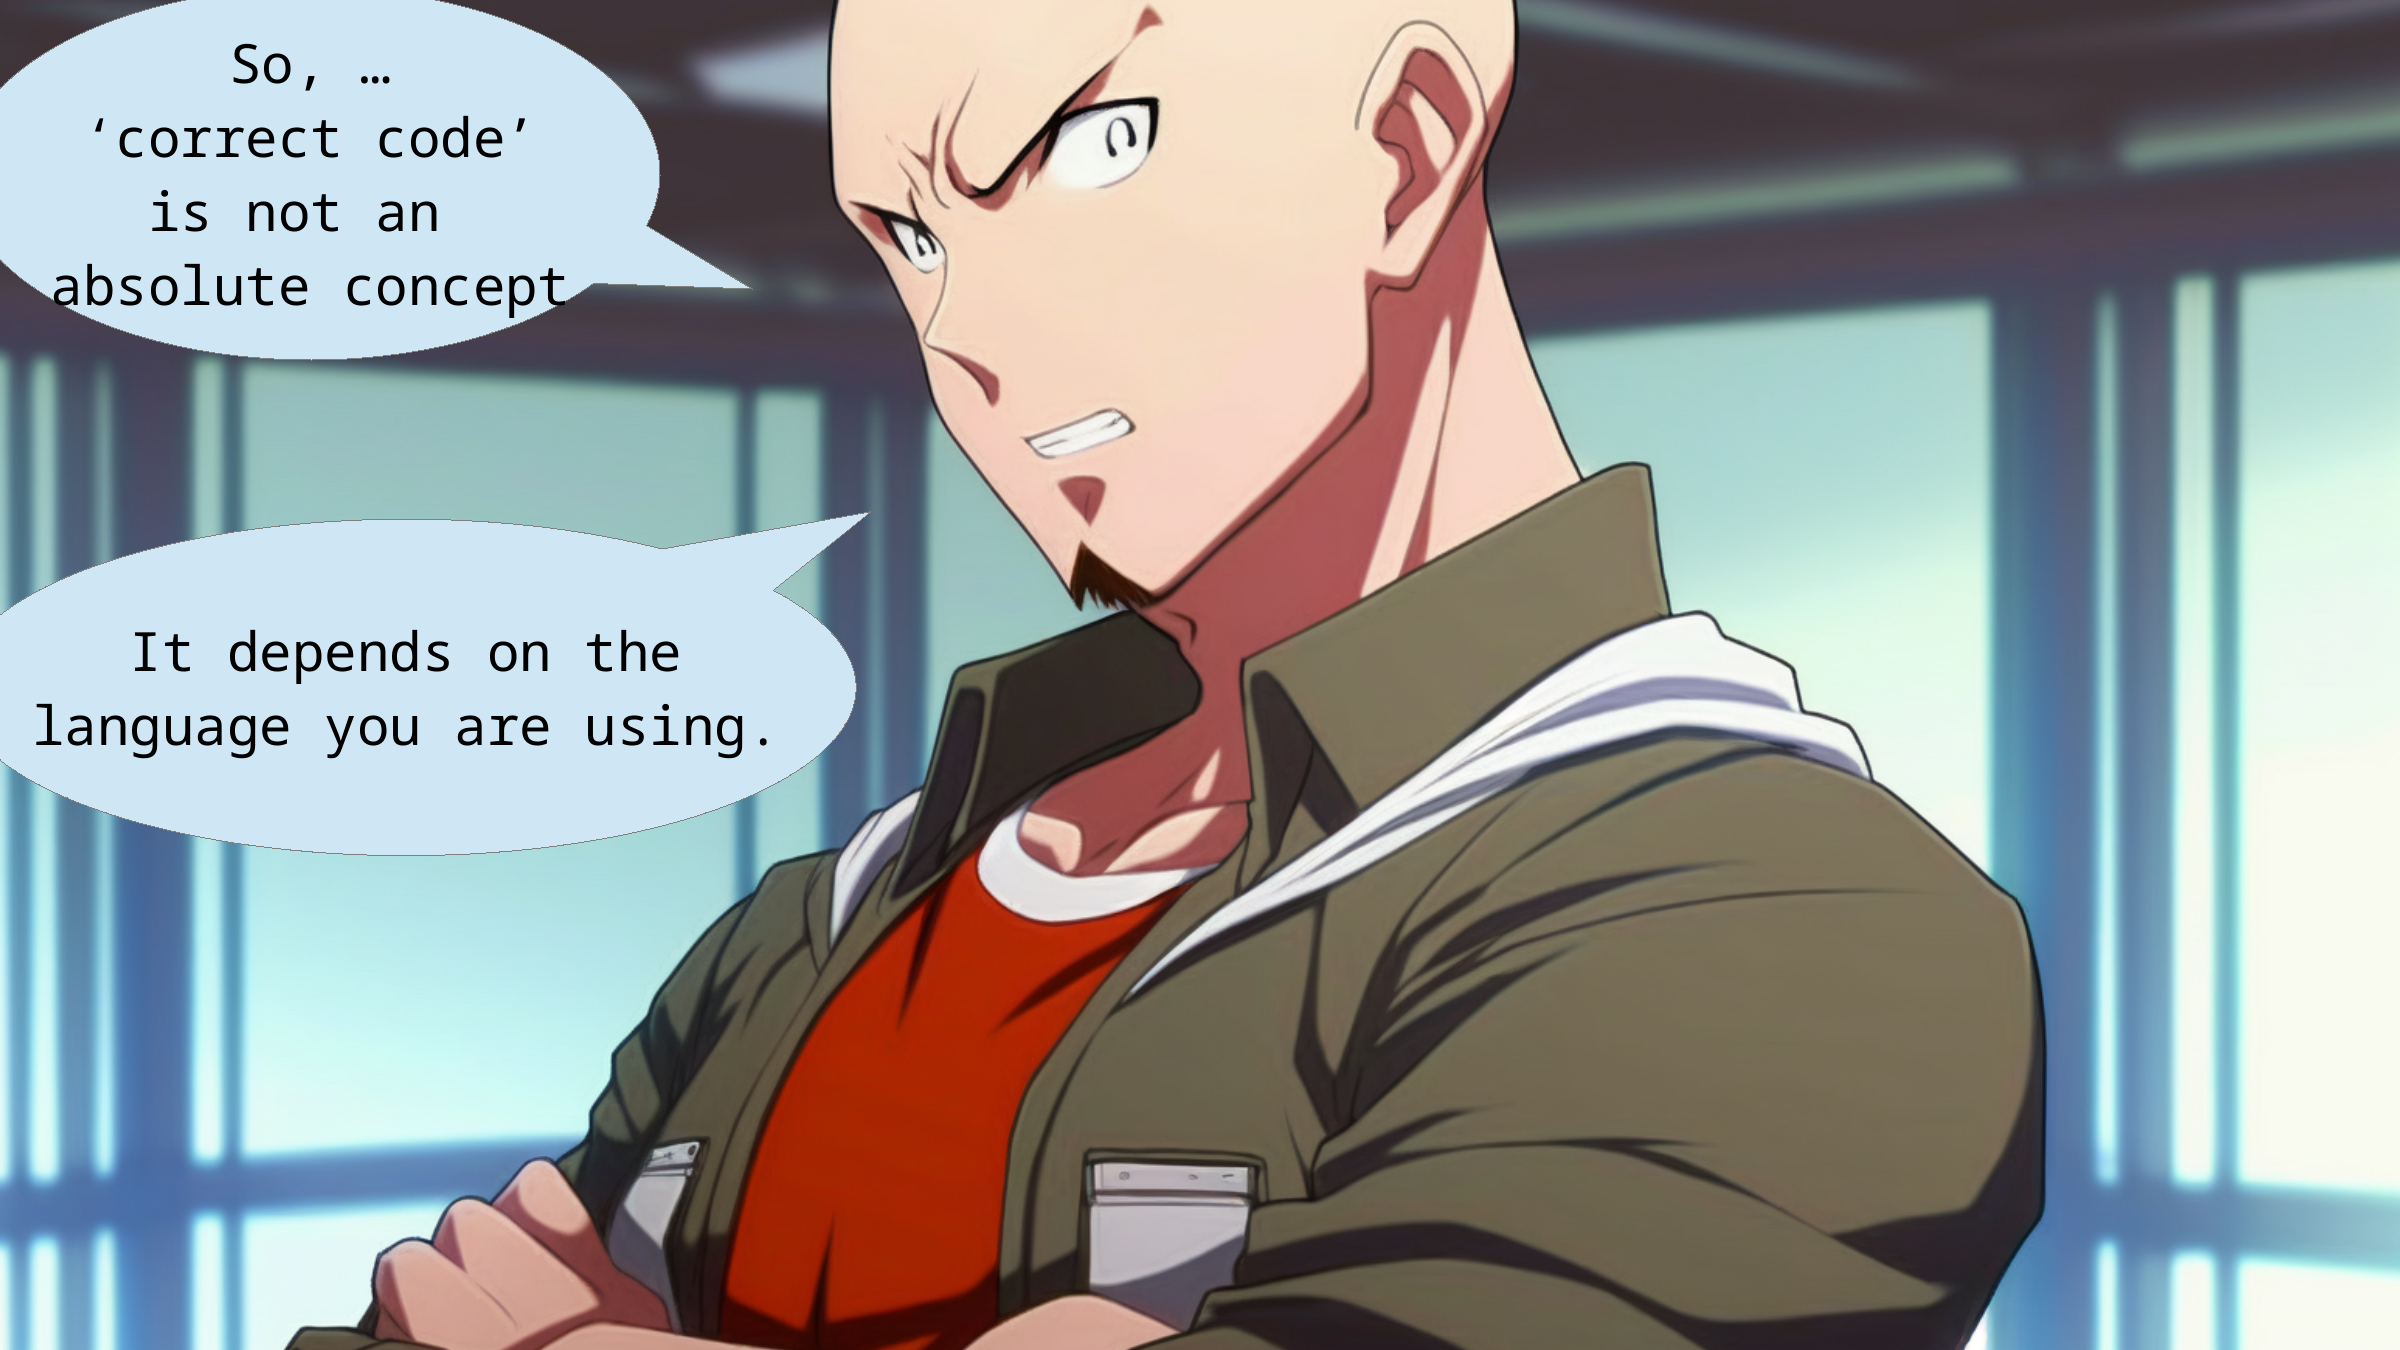

So, …
‘correct code’
is not an
absolute concept
It depends on the
language you are using.